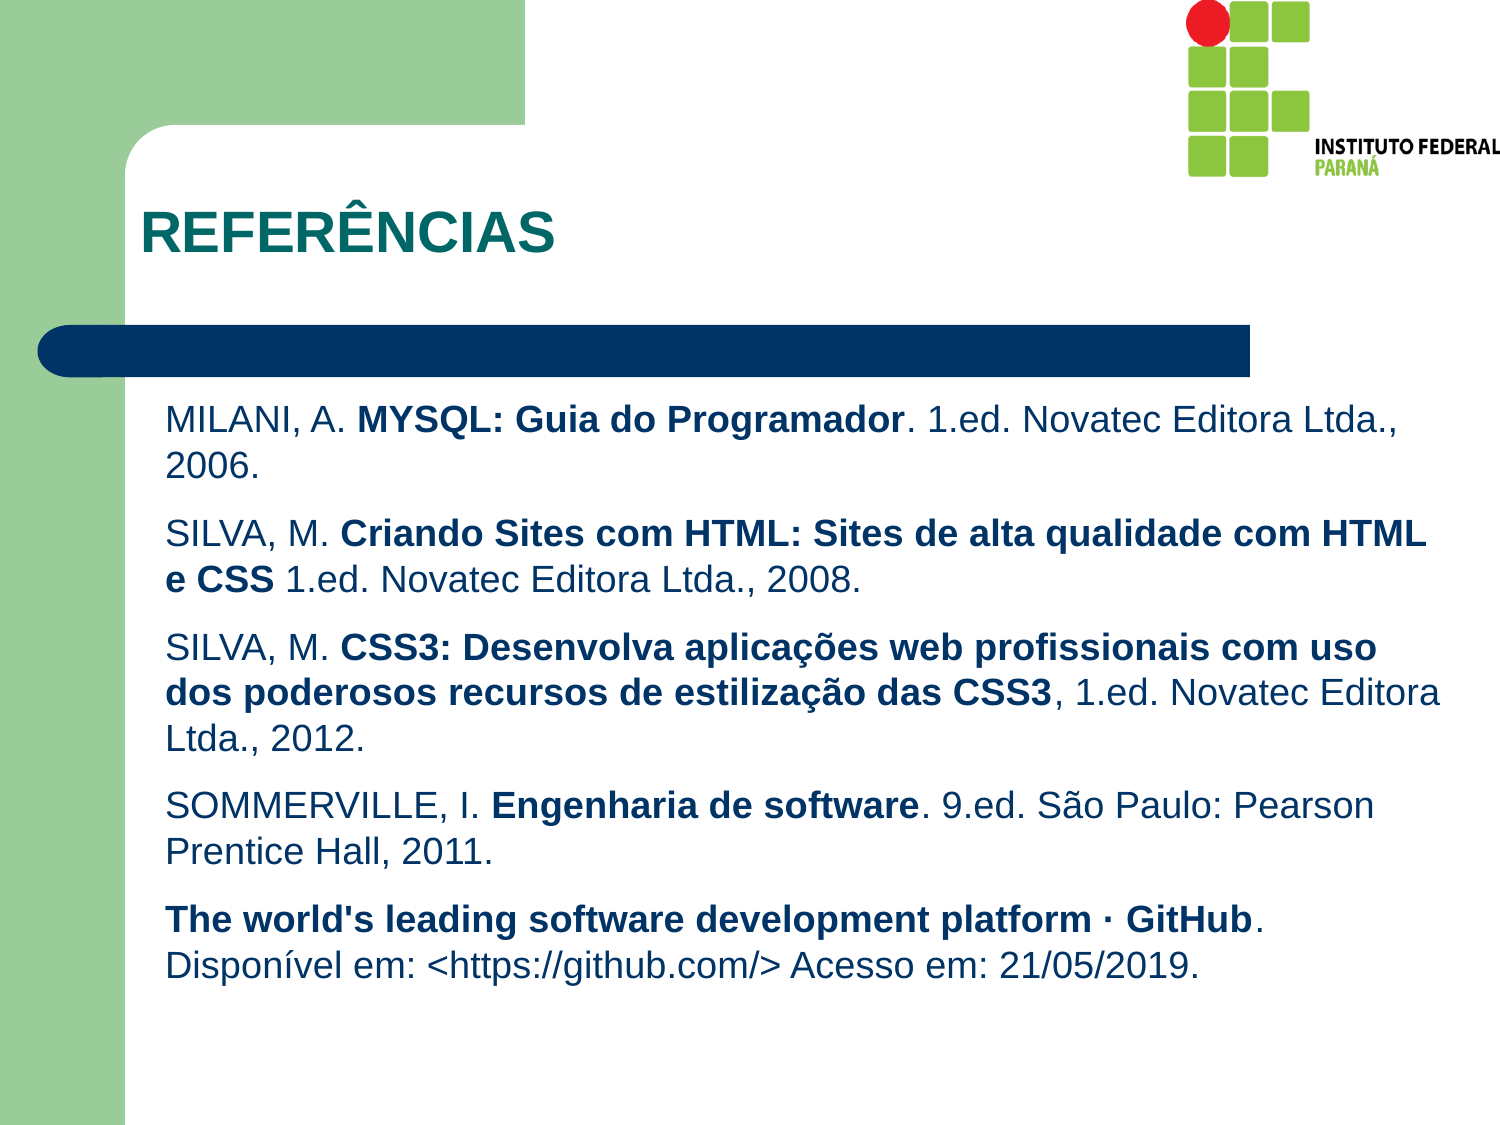

# REFERÊNCIAS
MILANI, A. MYSQL: Guia do Programador. 1.ed. Novatec Editora Ltda., 2006.
SILVA, M. Criando Sites com HTML: Sites de alta qualidade com HTML e CSS 1.ed. Novatec Editora Ltda., 2008.
SILVA, M. CSS3: Desenvolva aplicações web profissionais com uso dos poderosos recursos de estilização das CSS3, 1.ed. Novatec Editora Ltda., 2012.
SOMMERVILLE, I. Engenharia de software. 9.ed. São Paulo: Pearson Prentice Hall, 2011.
The world's leading software development platform · GitHub. Disponível em: <https://github.com/> Acesso em: 21/05/2019.